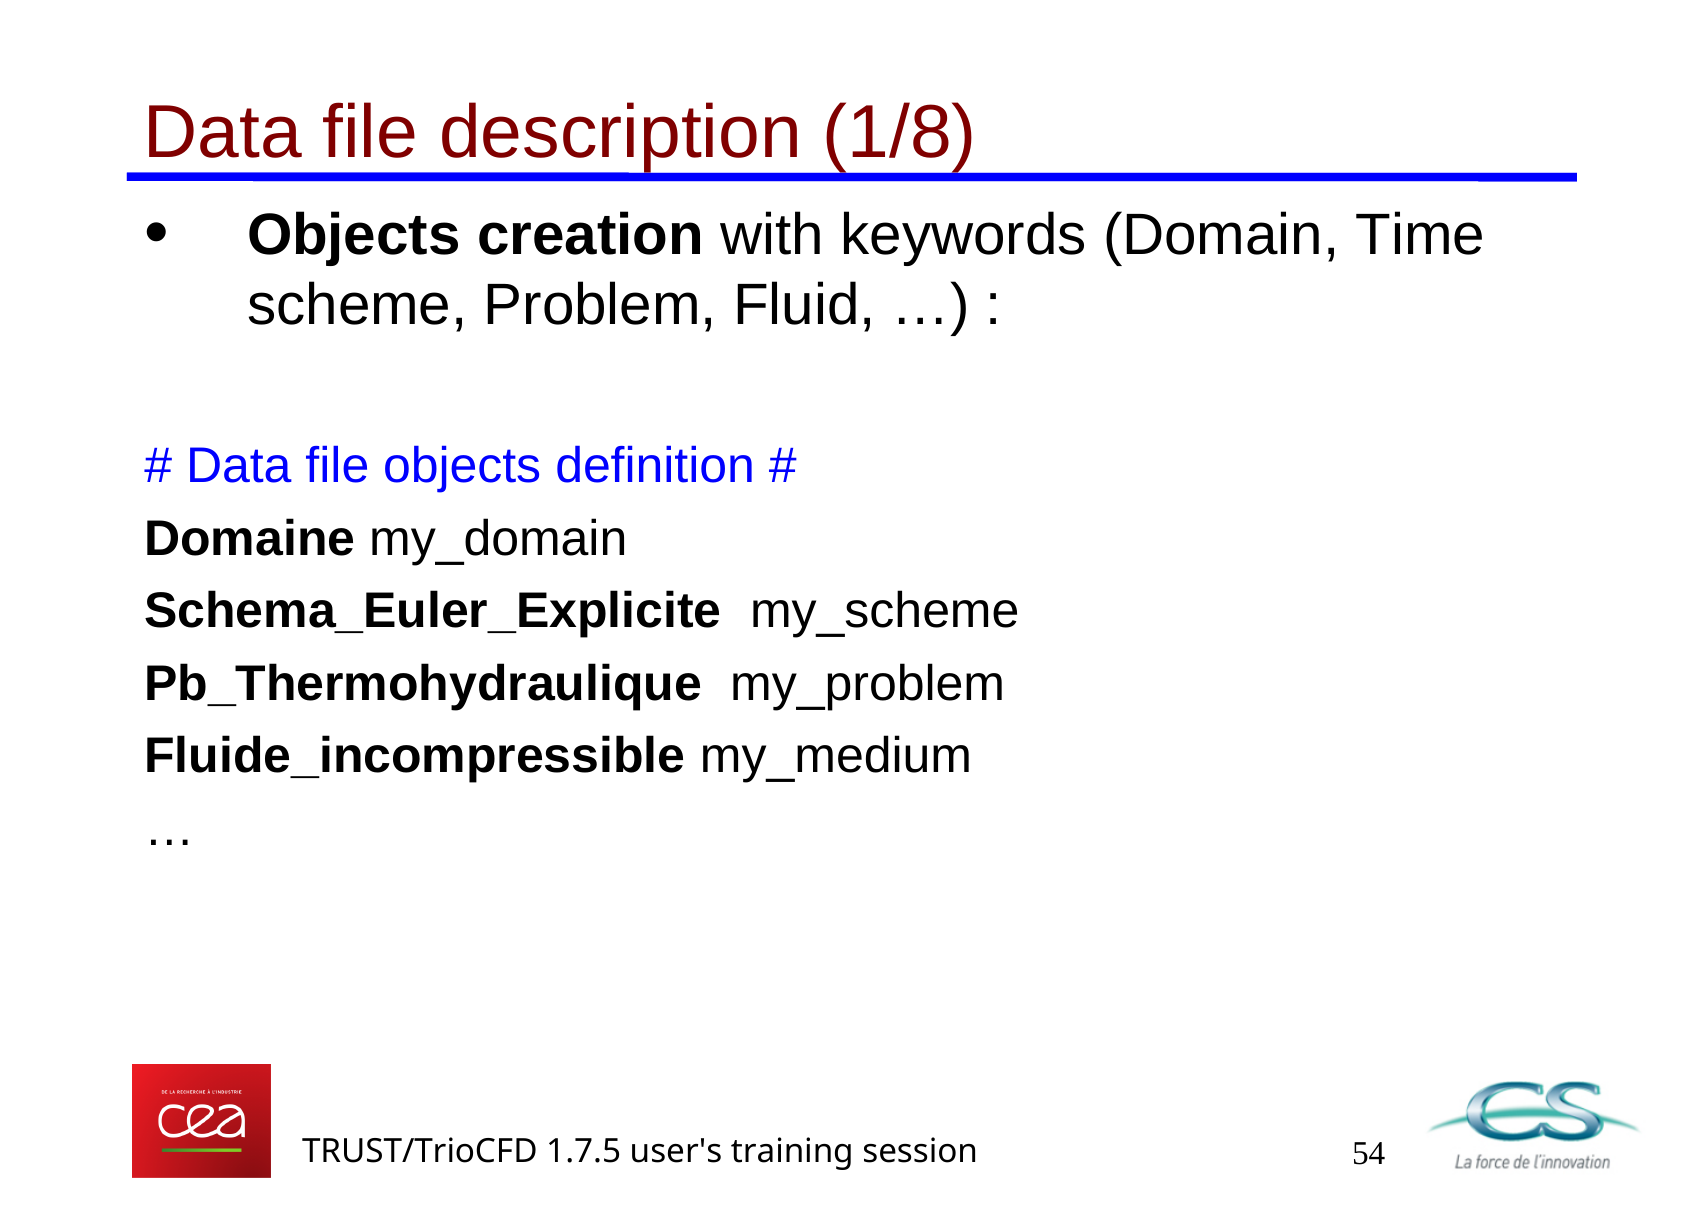

# Data file description (1/8)
Objects creation with keywords (Domain, Time scheme, Problem, Fluid, …) :
# Data file objects definition #
Domaine my_domain
Schema_Euler_Explicite my_scheme
Pb_Thermohydraulique my_problem
Fluide_incompressible my_medium
…
TRUST/TrioCFD 1.7.5 user's training session
54